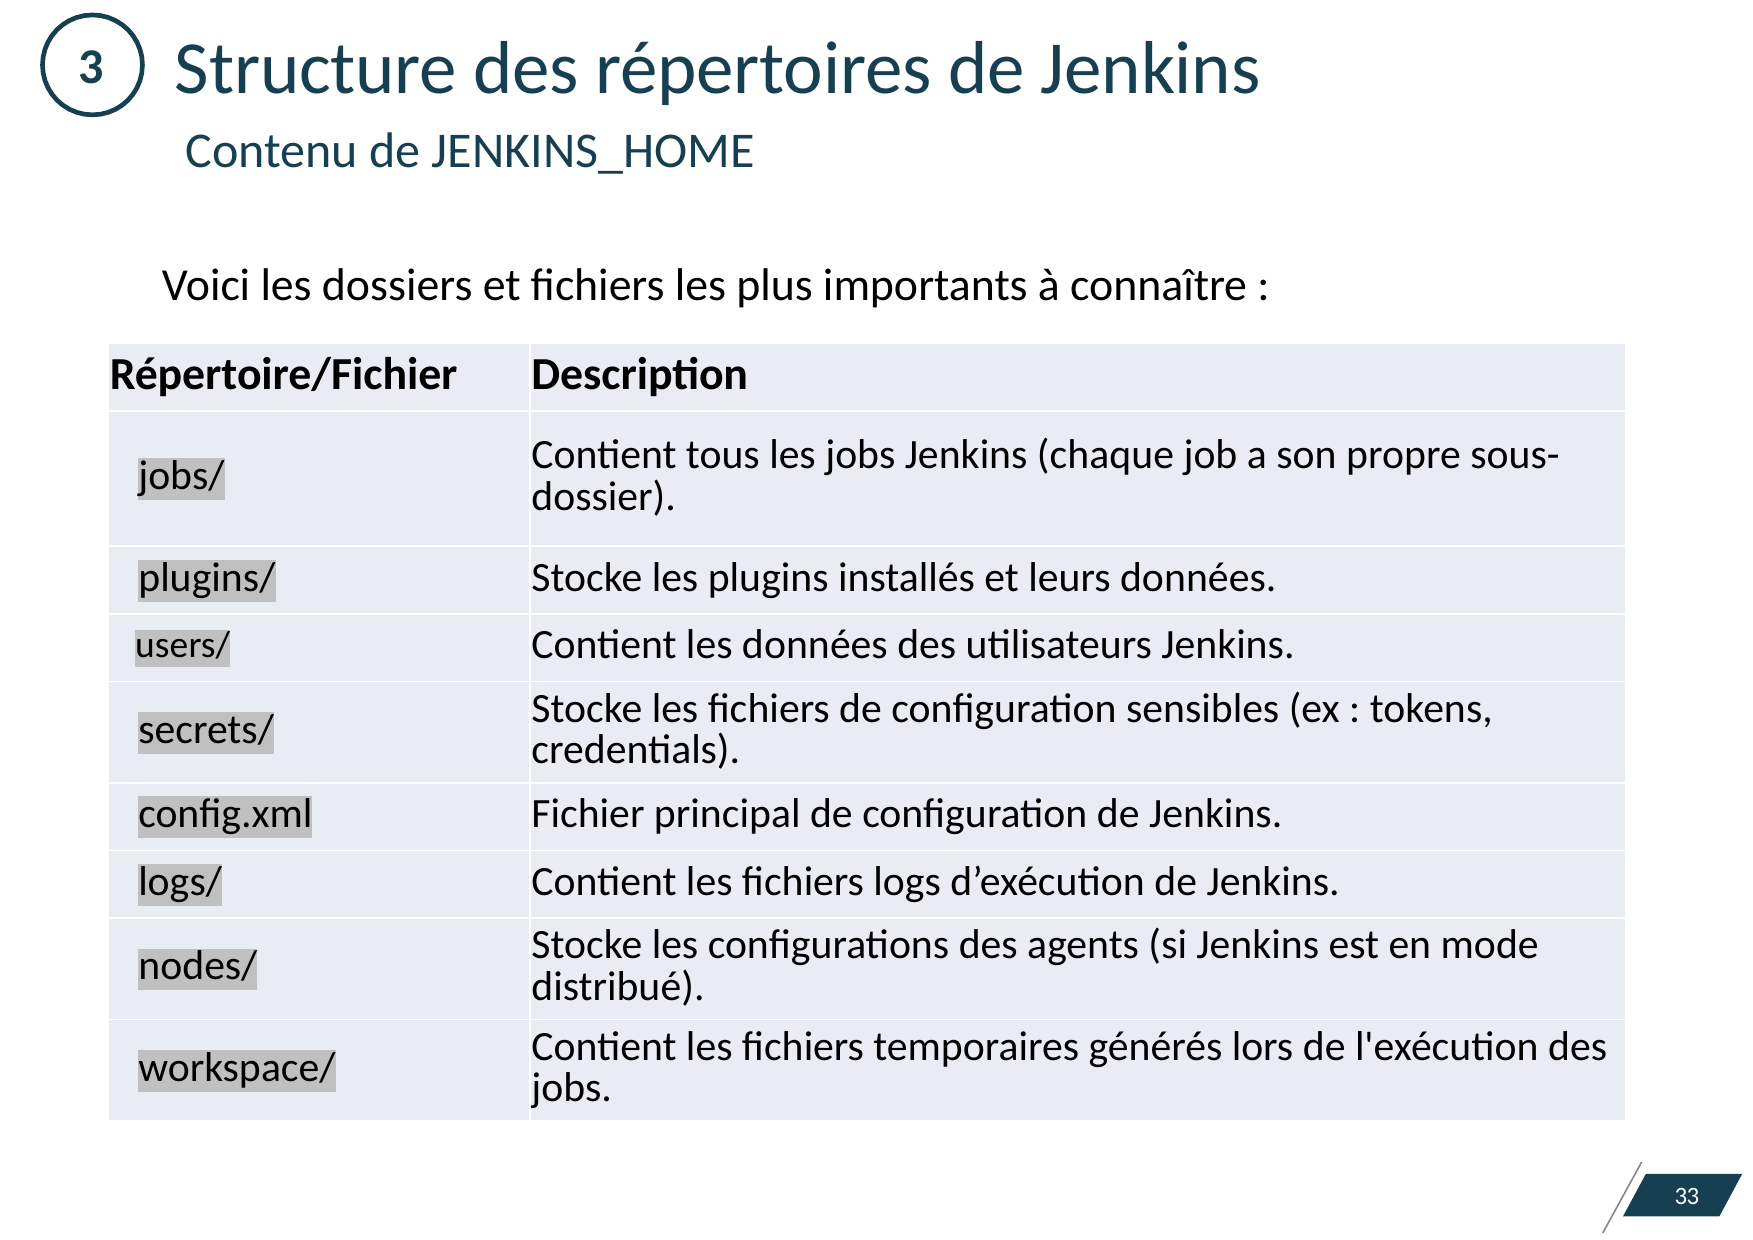

# Structure des répertoires de Jenkins
3
Contenu de JENKINS_HOME
Voici les dossiers et fichiers les plus importants à connaître :
| Répertoire/Fichier | Description |
| --- | --- |
| jobs/ | Contient tous les jobs Jenkins (chaque job a son propre sous-dossier). |
| plugins/ | Stocke les plugins installés et leurs données. |
| users/ | Contient les données des utilisateurs Jenkins. |
| secrets/ | Stocke les fichiers de configuration sensibles (ex : tokens, credentials). |
| config.xml | Fichier principal de configuration de Jenkins. |
| logs/ | Contient les fichiers logs d’exécution de Jenkins. |
| nodes/ | Stocke les configurations des agents (si Jenkins est en mode distribué). |
| workspace/ | Contient les fichiers temporaires générés lors de l'exécution des jobs. |